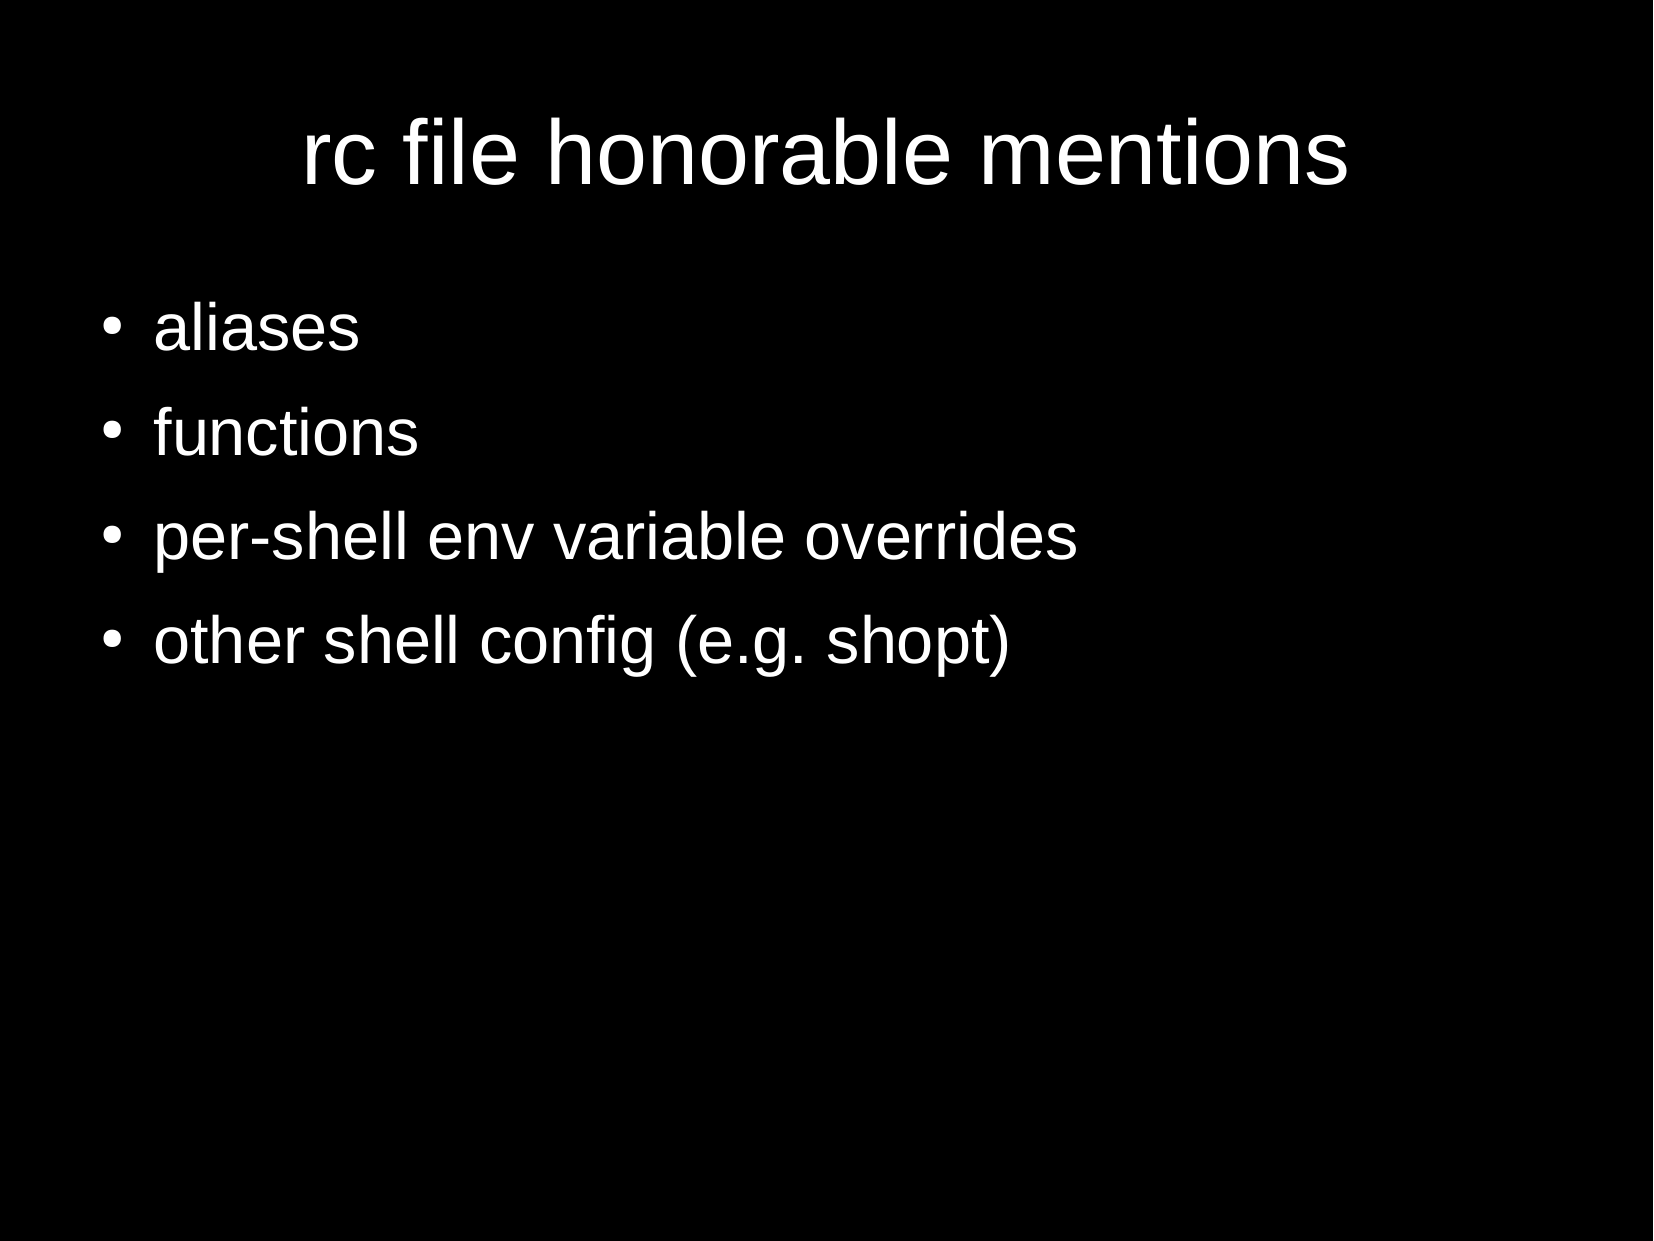

# rc file honorable mentions
aliases
functions
per-shell env variable overrides
other shell config (e.g. shopt)